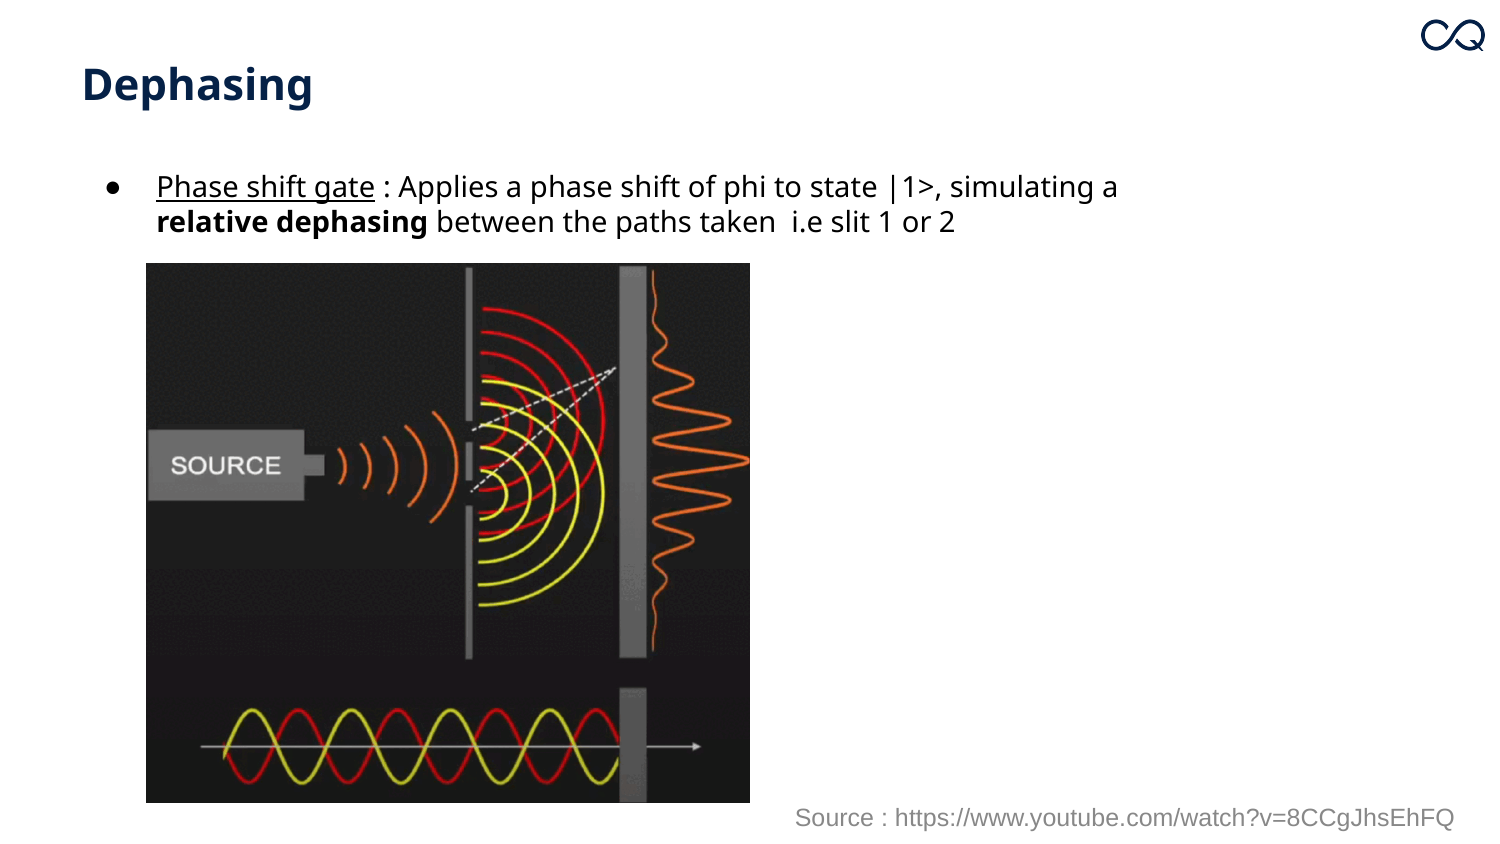

#
Dephasing
Phase shift gate : Applies a phase shift of phi to state |1>, simulating a relative dephasing between the paths taken i.e slit 1 or 2
Source : https://www.youtube.com/watch?v=8CCgJhsEhFQ